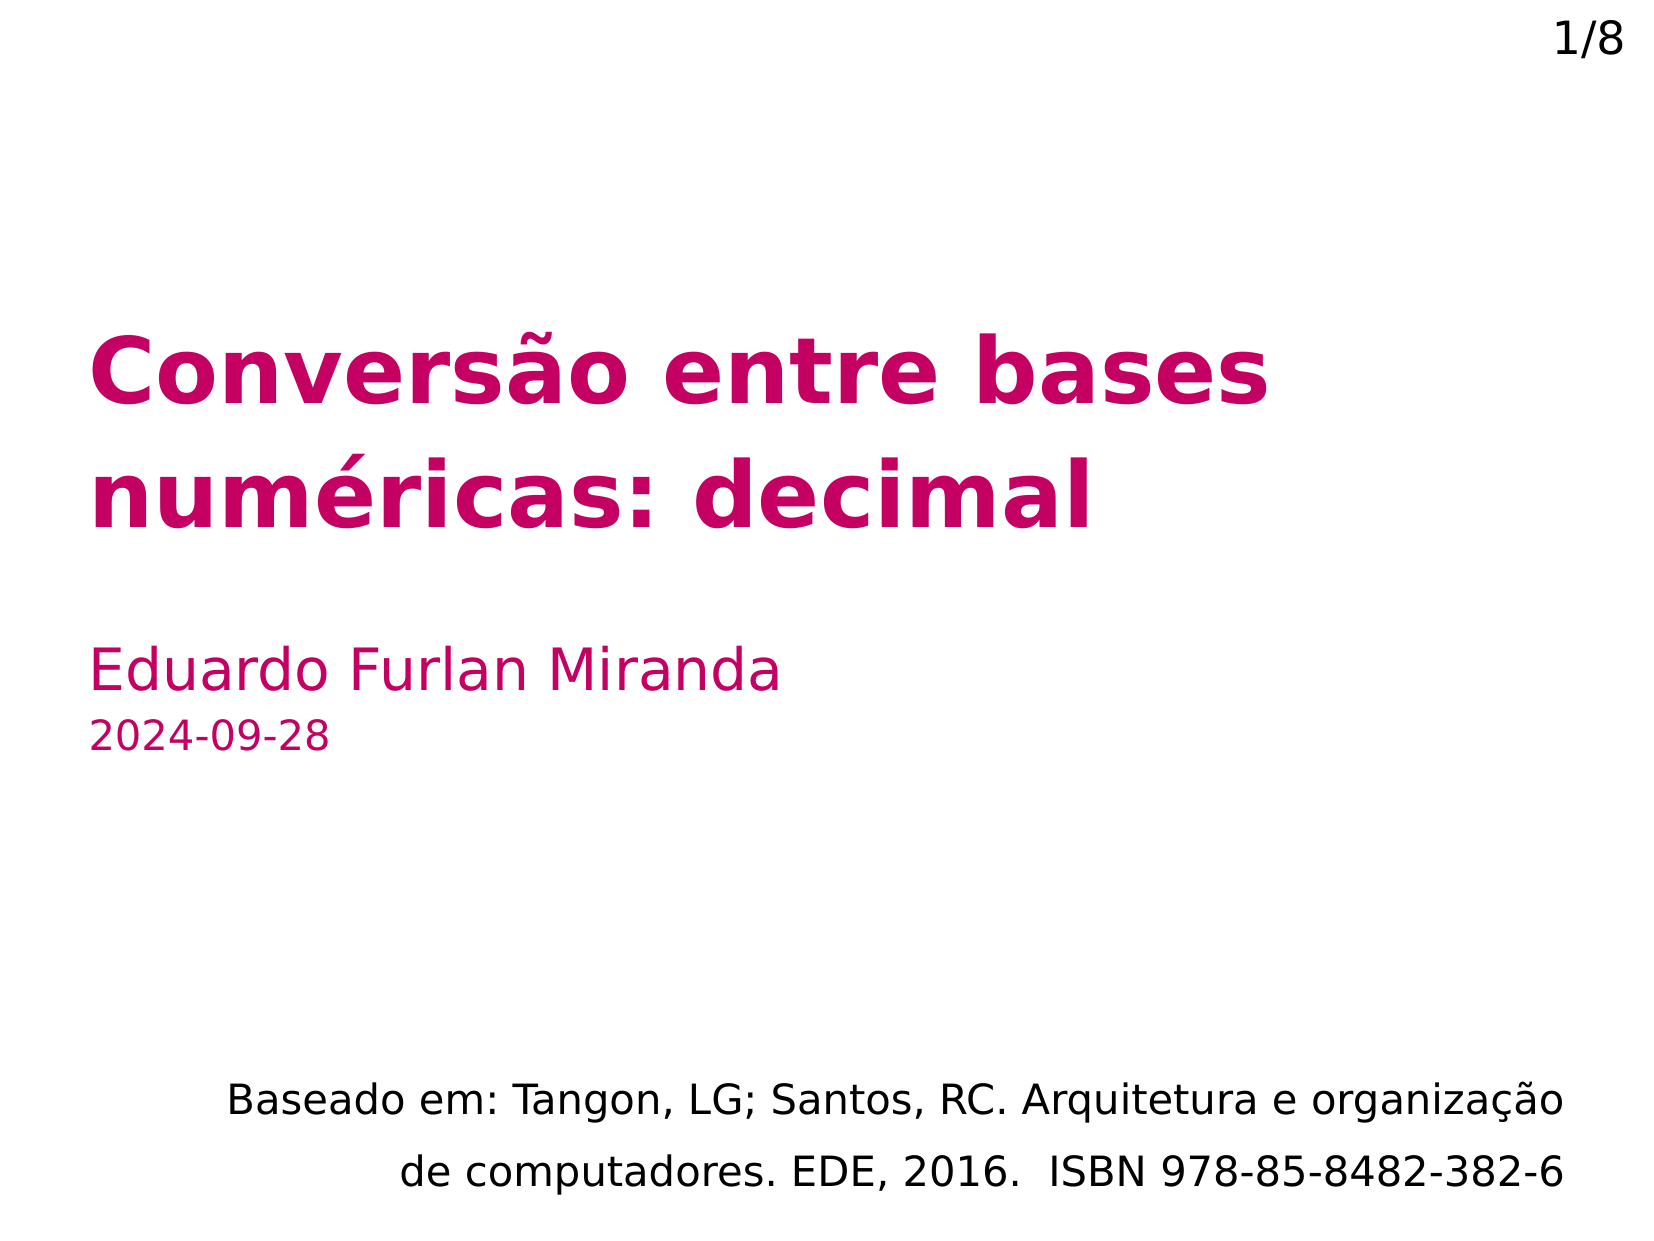

1
# Conversão entre bases numéricas: decimal Eduardo Furlan Miranda 2024-09-28
Baseado em: Tangon, LG; Santos, RC. Arquitetura e organização de computadores. EDE, 2016. ISBN 978-85-8482-382-6